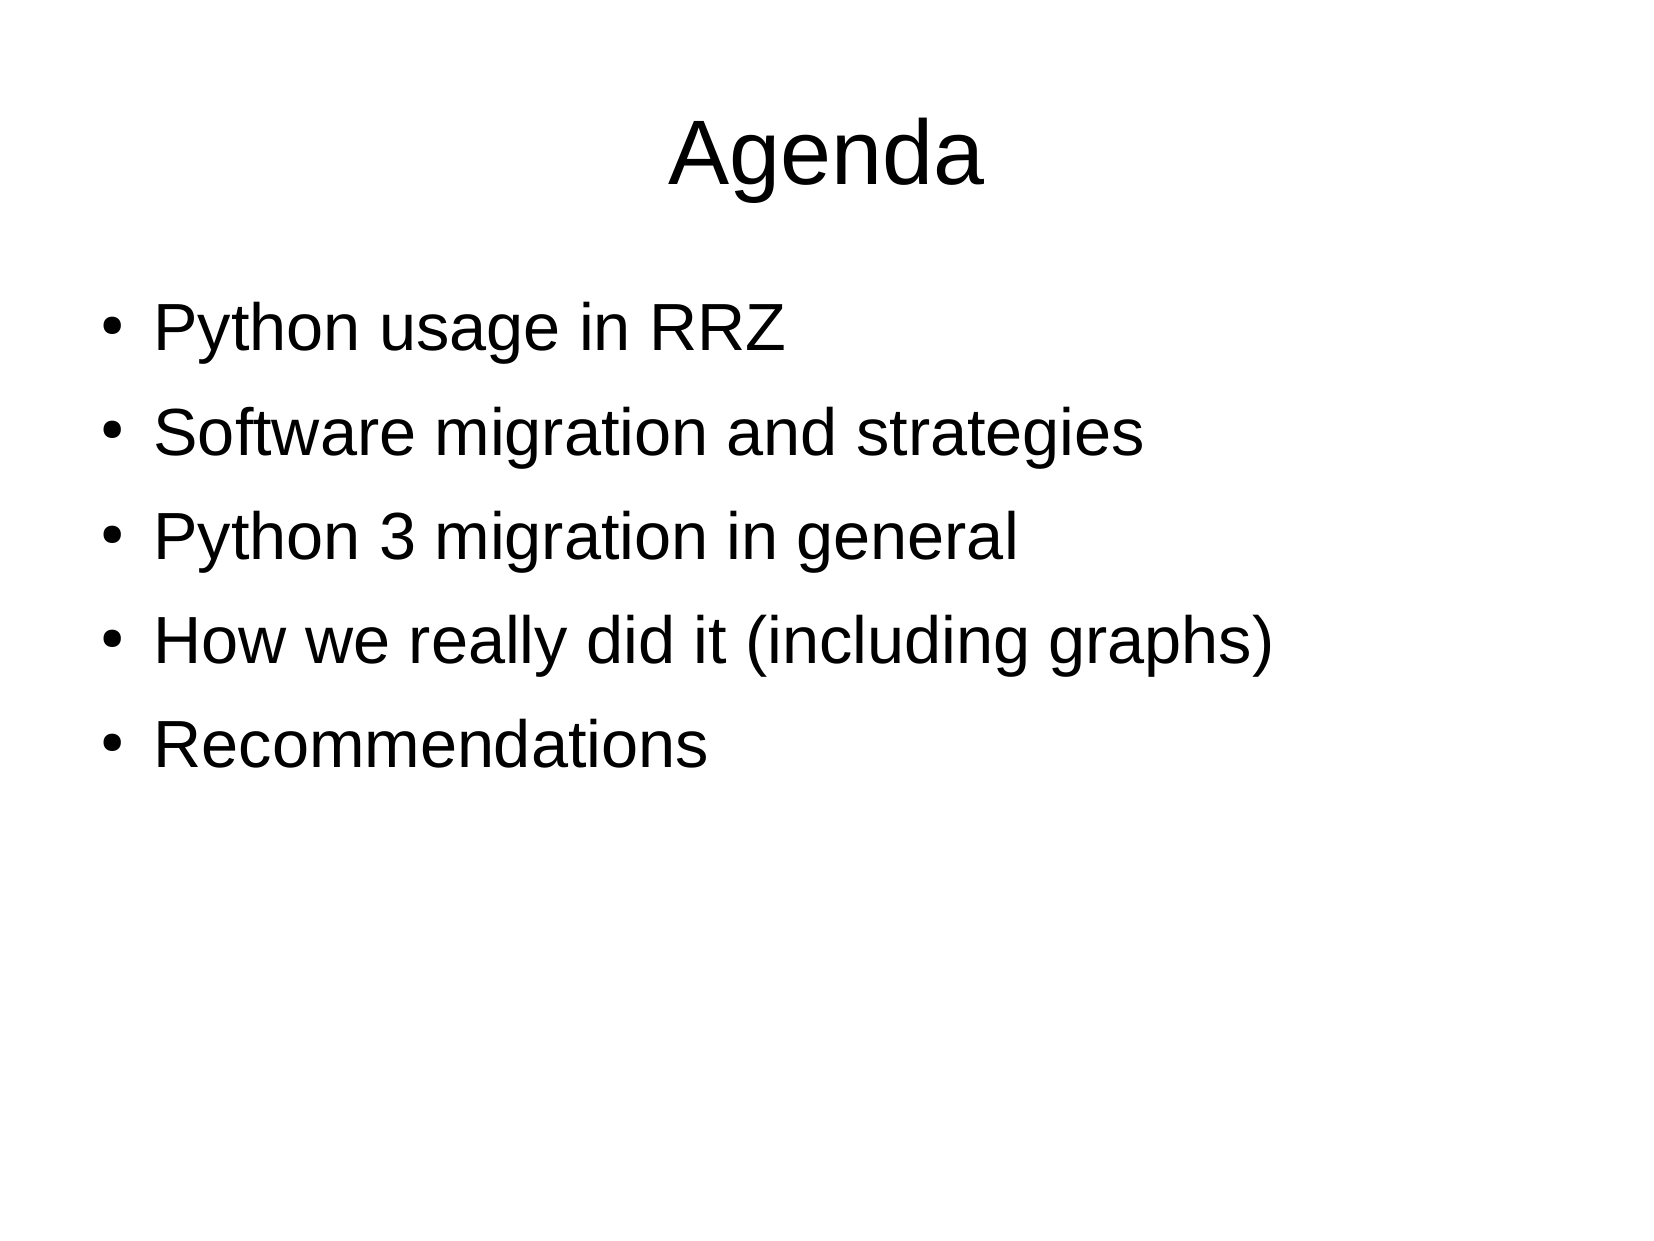

# Agenda
Python usage in RRZ
Software migration and strategies
Python 3 migration in general
How we really did it (including graphs)
Recommendations